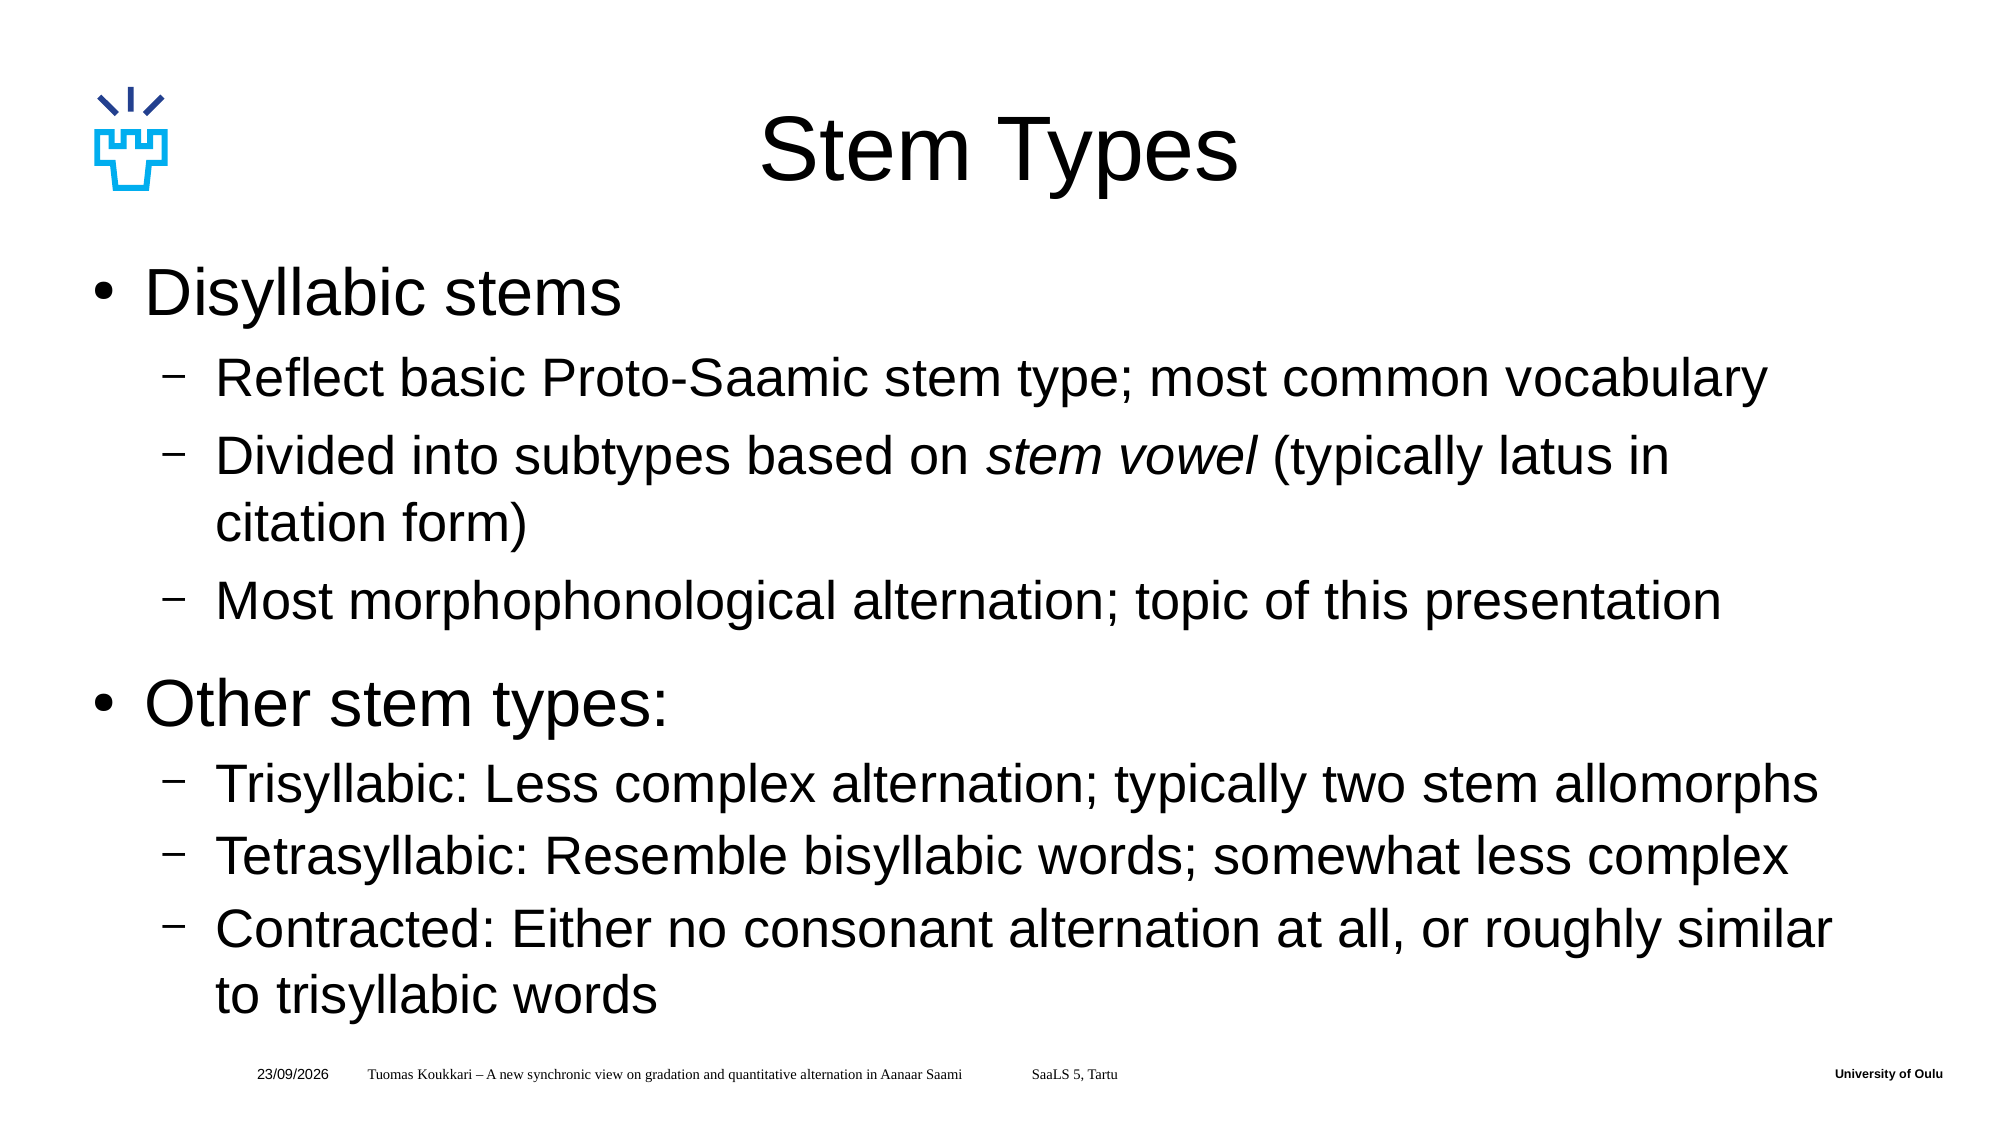

# Stem Types
Disyllabic stems
Reflect basic Proto-Saamic stem type; most common vocabulary
Divided into subtypes based on stem vowel (typically latus in
citation form)
Most morphophonological alternation; topic of this presentation
Other stem types:
Trisyllabic: Less complex alternation; typically two stem allomorphs
Tetrasyllabic: Resemble bisyllabic words; somewhat less complex
Contracted: Either no consonant alternation at all, or roughly similar
to trisyllabic words
https://github.com/tkoukkar/anaraskiela/blob/master/Koukkari_Tuomas-CIFUXIII-oovdanpyehtim.pdf